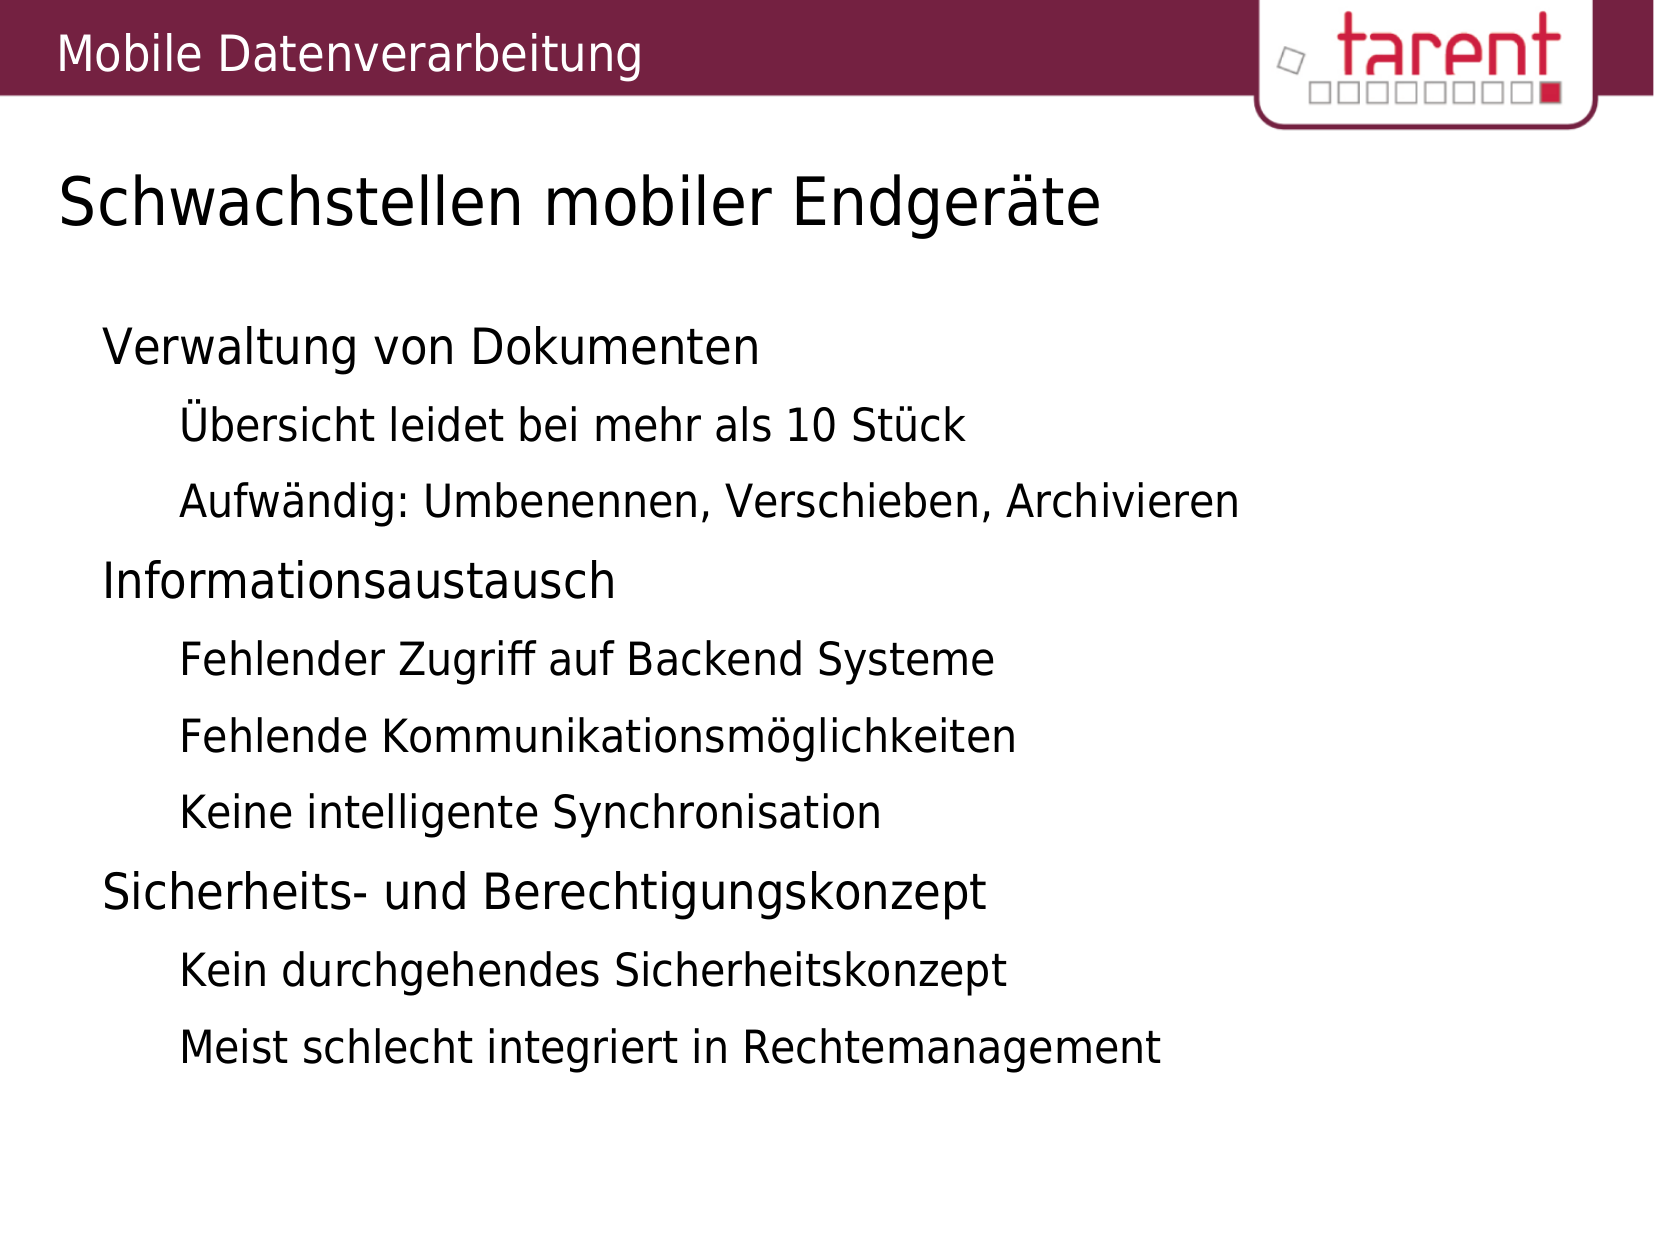

# Schwachstellen mobiler Endgeräte
Verwaltung von Dokumenten
Übersicht leidet bei mehr als 10 Stück
Aufwändig: Umbenennen, Verschieben, Archivieren
Informationsaustausch
Fehlender Zugriff auf Backend Systeme
Fehlende Kommunikationsmöglichkeiten
Keine intelligente Synchronisation
Sicherheits- und Berechtigungskonzept
Kein durchgehendes Sicherheitskonzept
Meist schlecht integriert in Rechtemanagement